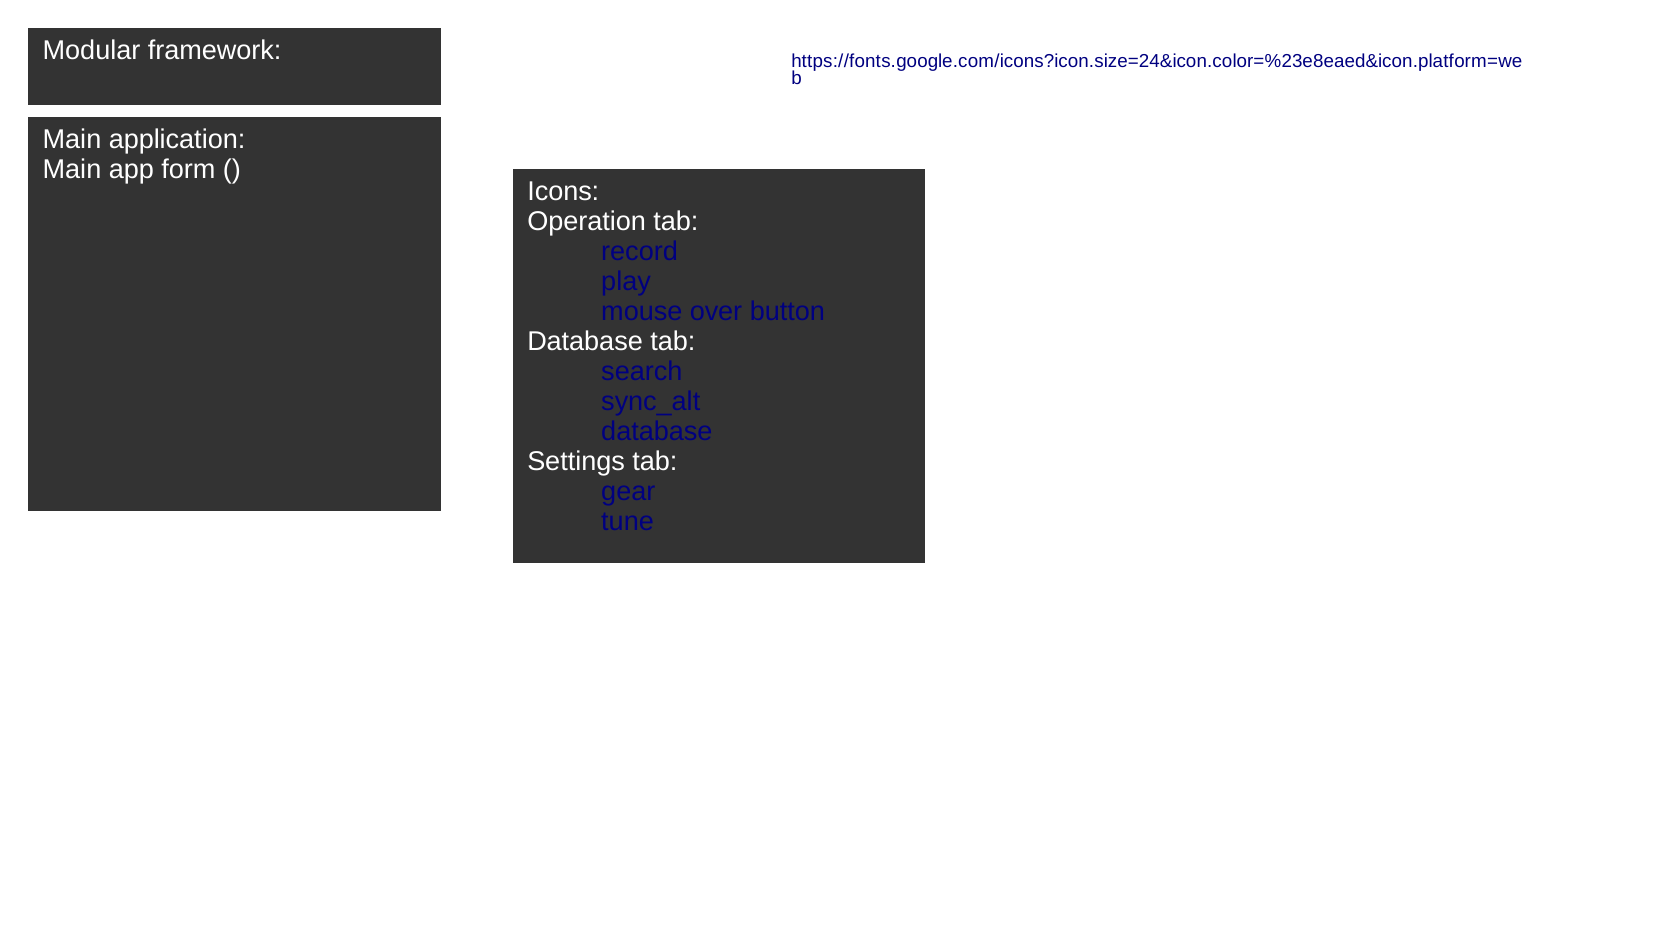

Modular framework:
https://fonts.google.com/icons?icon.size=24&icon.color=%23e8eaed&icon.platform=web
Main application:
Main app form ()
Icons:
Operation tab:
	record
	play
	mouse over button
Database tab:
	search
	sync_alt
	database
Settings tab:
	gear
	tune